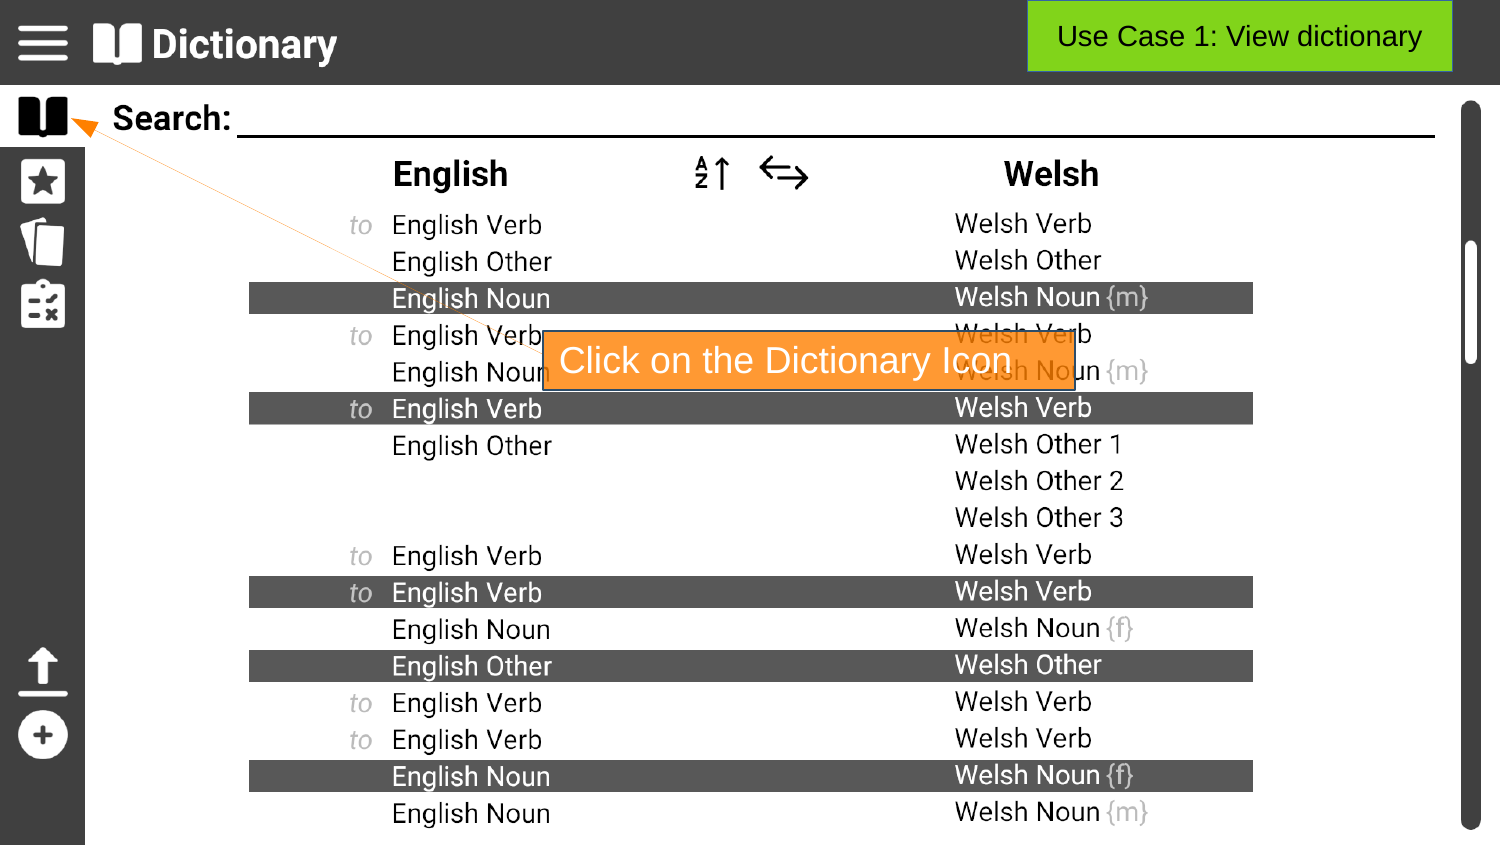

Use Case 1: View dictionary
Click on the Dictionary Icon